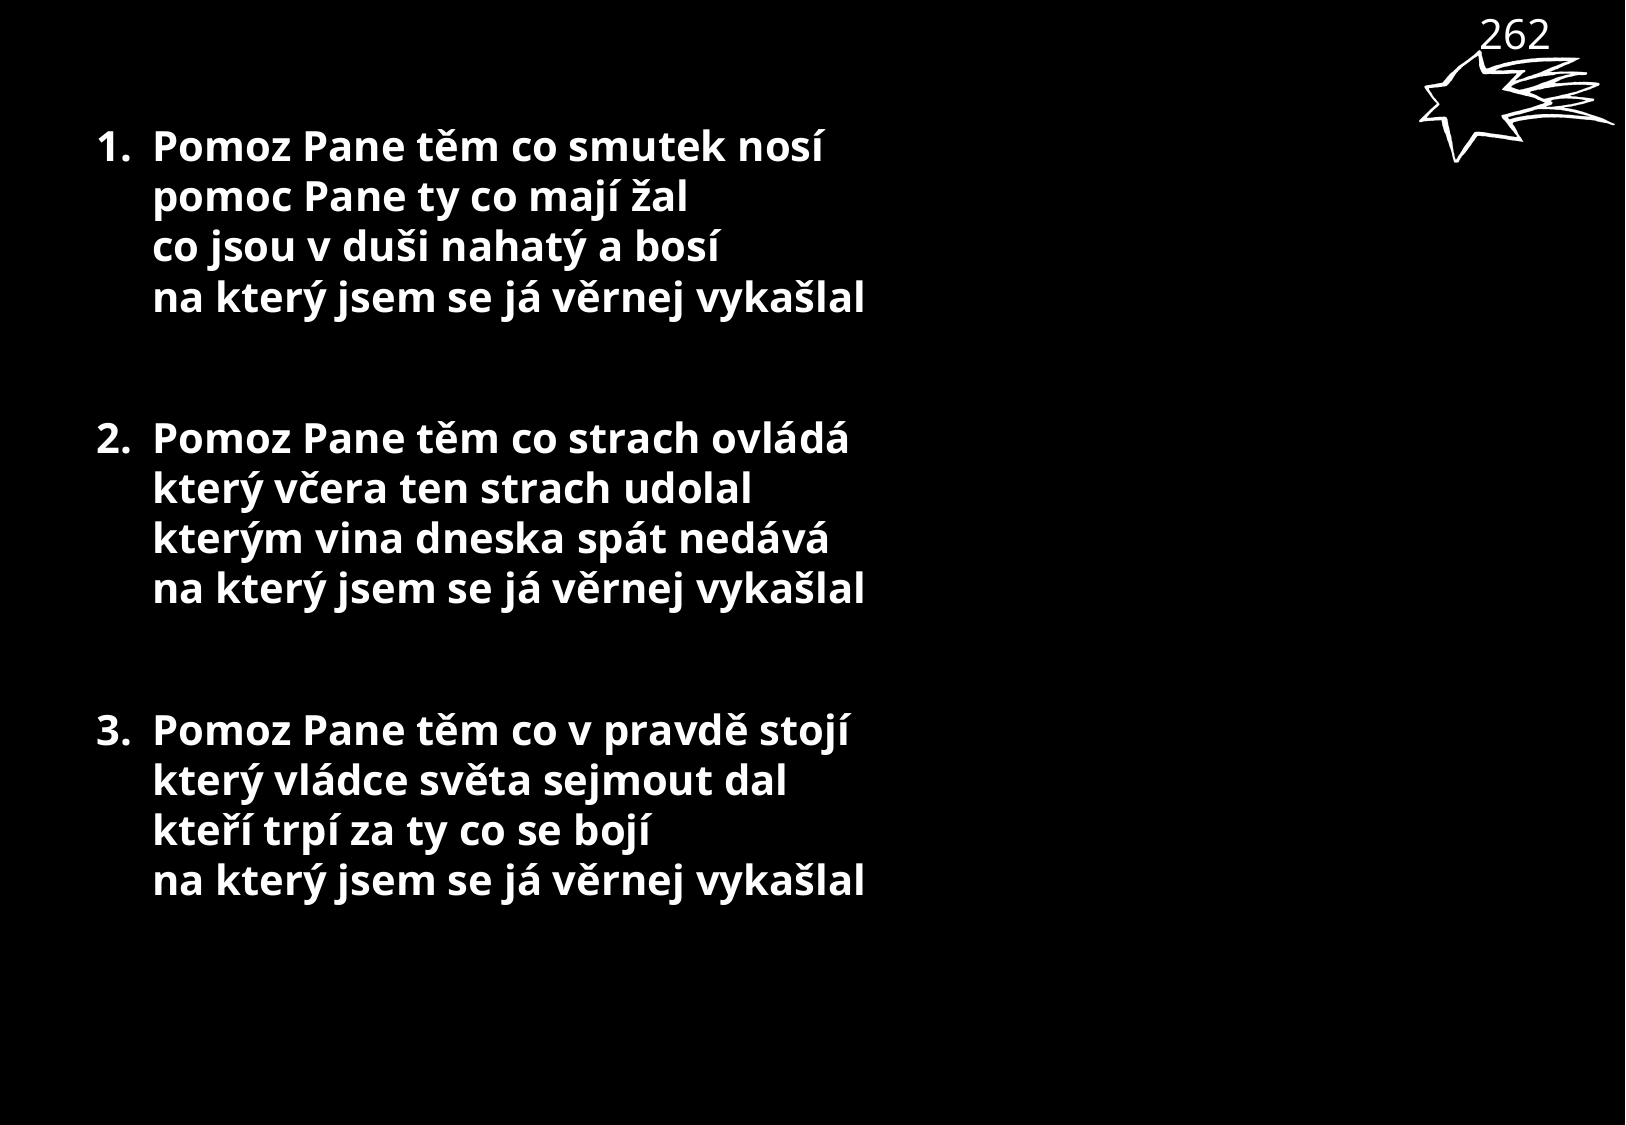

262
# 1.	Pomoz Pane těm co smutek nosí pomoc Pane ty co mají žal co jsou v duši nahatý a bosí na který jsem se já věrnej vykašlal
2.	Pomoz Pane těm co strach ovládá
který včera ten strach udolal
kterým vina dneska spát nedává
na který jsem se já věrnej vykašlal
3.	Pomoz Pane těm co v pravdě stojí
který vládce světa sejmout dal
kteří trpí za ty co se bojí
na který jsem se já věrnej vykašlal